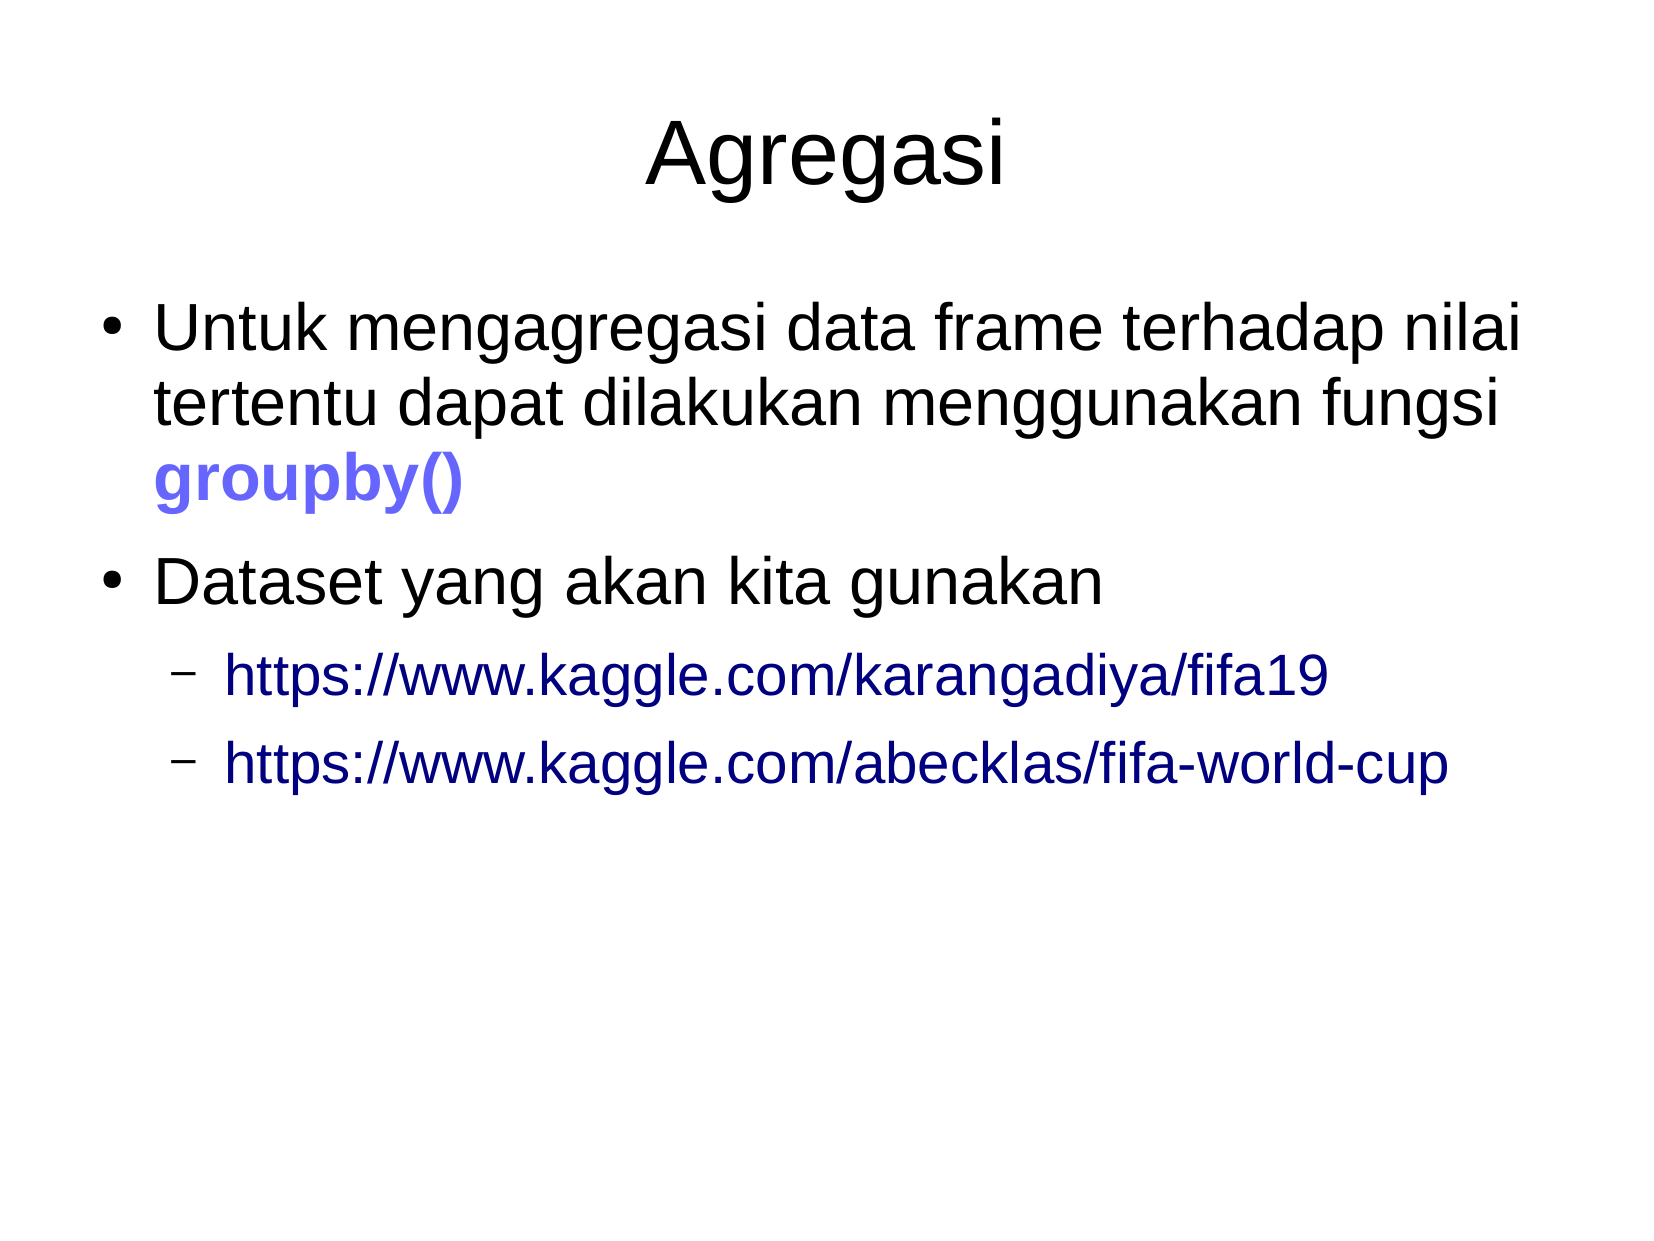

# Agregasi
Untuk mengagregasi data frame terhadap nilai tertentu dapat dilakukan menggunakan fungsi groupby()
Dataset yang akan kita gunakan
https://www.kaggle.com/karangadiya/fifa19
https://www.kaggle.com/abecklas/fifa-world-cup